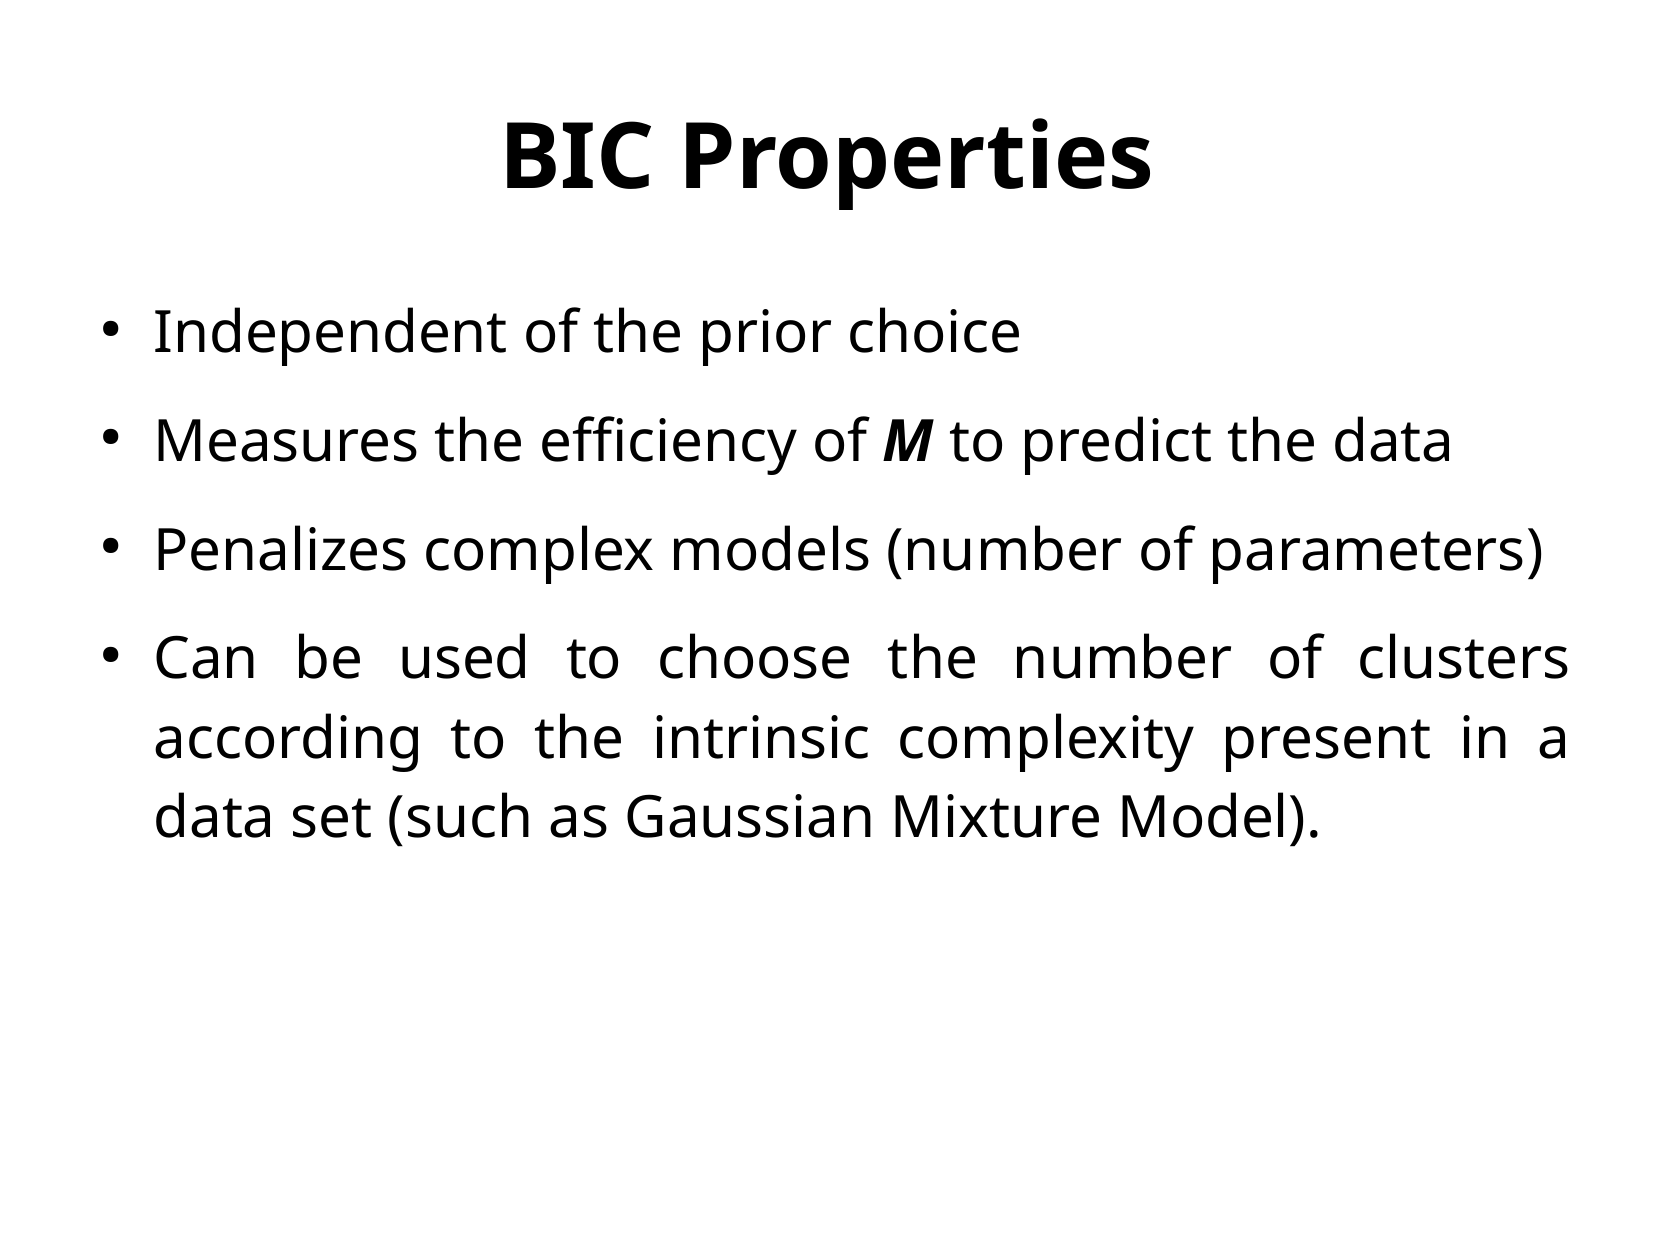

# BIC Properties
Independent of the prior choice
Measures the efficiency of M to predict the data
Penalizes complex models (number of parameters)
Can be used to choose the number of clusters according to the intrinsic complexity present in a data set (such as Gaussian Mixture Model).